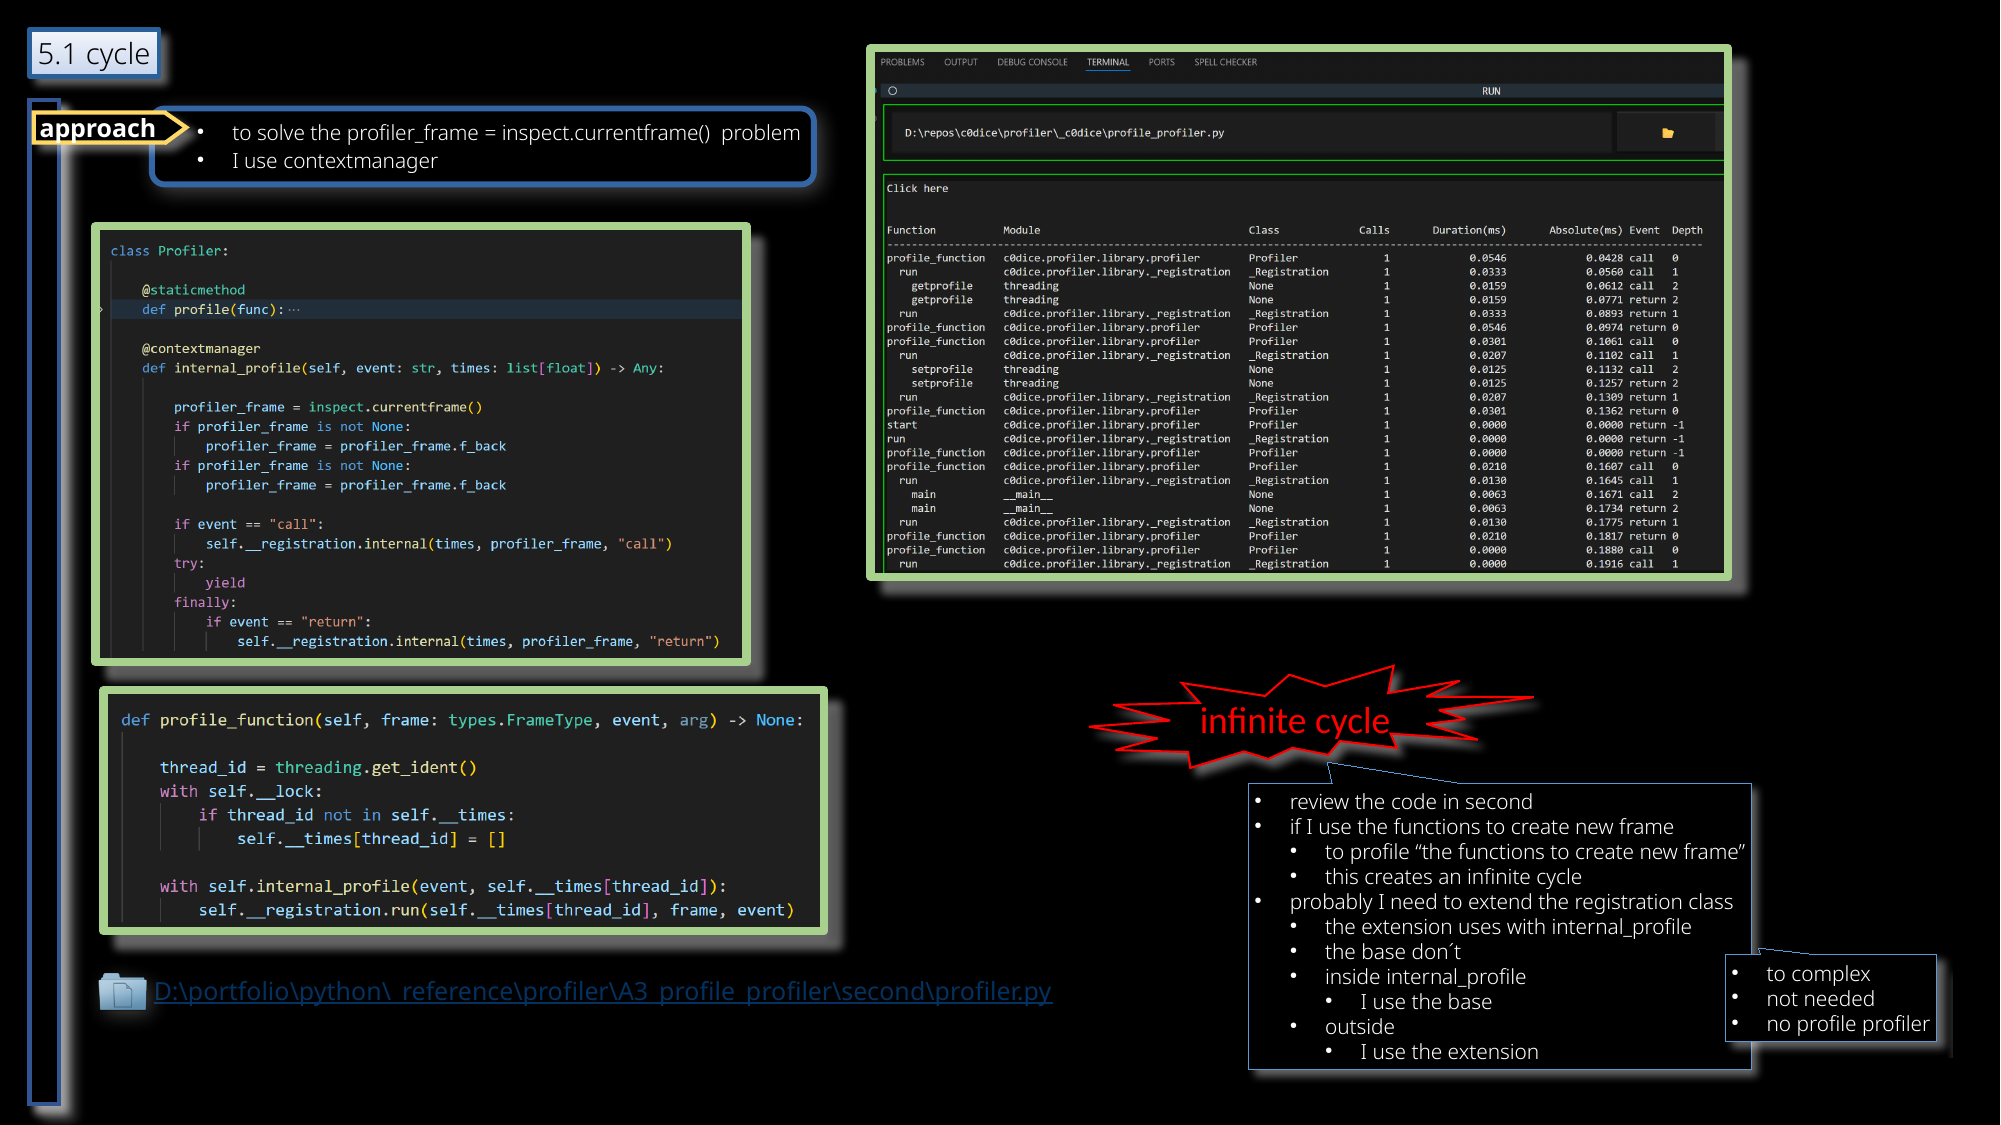

# 3. profile
5.1 cycle
to solve the profiler_frame = inspect.currentframe() problem
I use contextmanager
approach
infinite cycle
review the code in second
if I use the functions to create new frame
to profile “the functions to create new frame”
this creates an infinite cycle
probably I need to extend the registration class
the extension uses with internal_profile
the base don´t
inside internal_profile
I use the base
outside
I use the extension
to complex
not needed
no profile profiler
D:\portfolio\python\_reference\profiler\A3_profile_profiler\second\profiler.py